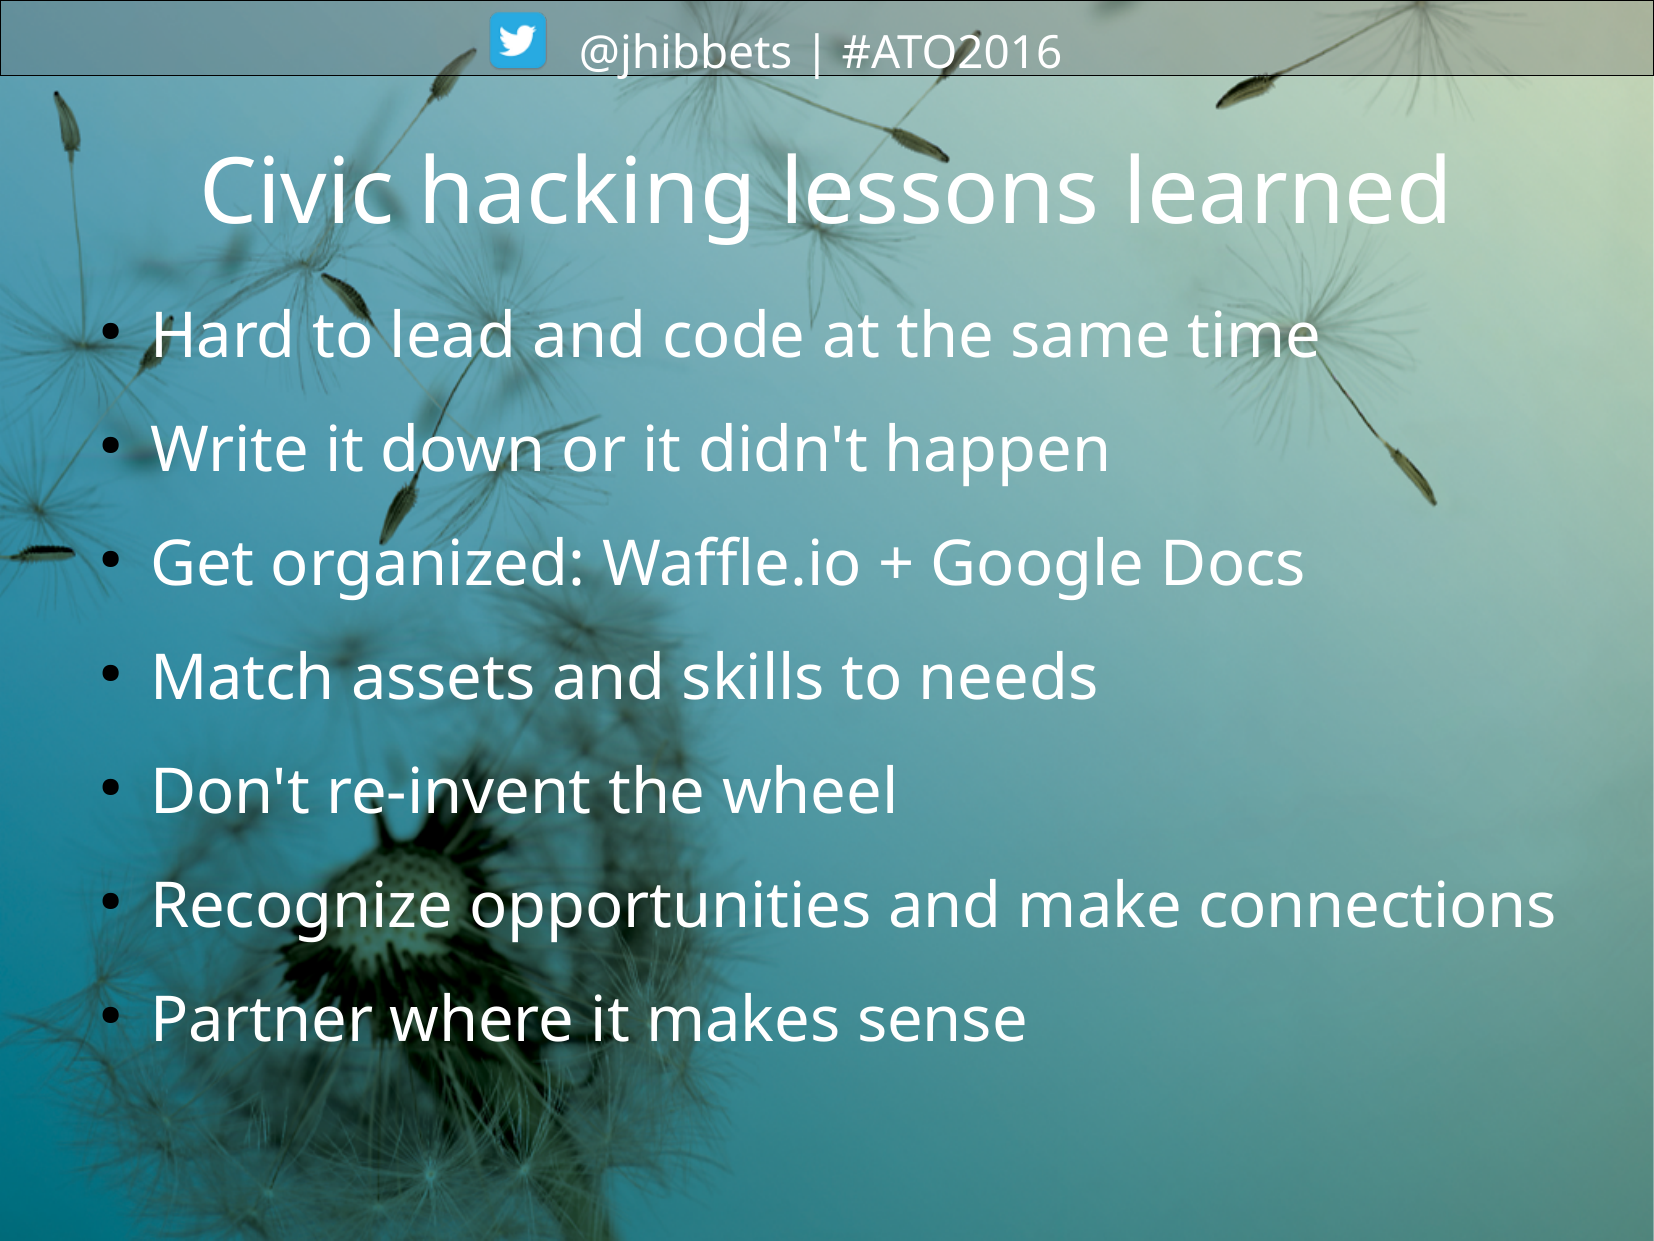

# Civic hacking lessons learned
Hard to lead and code at the same time
Write it down or it didn't happen
Get organized: Waffle.io + Google Docs
Match assets and skills to needs
Don't re-invent the wheel
Recognize opportunities and make connections
Partner where it makes sense